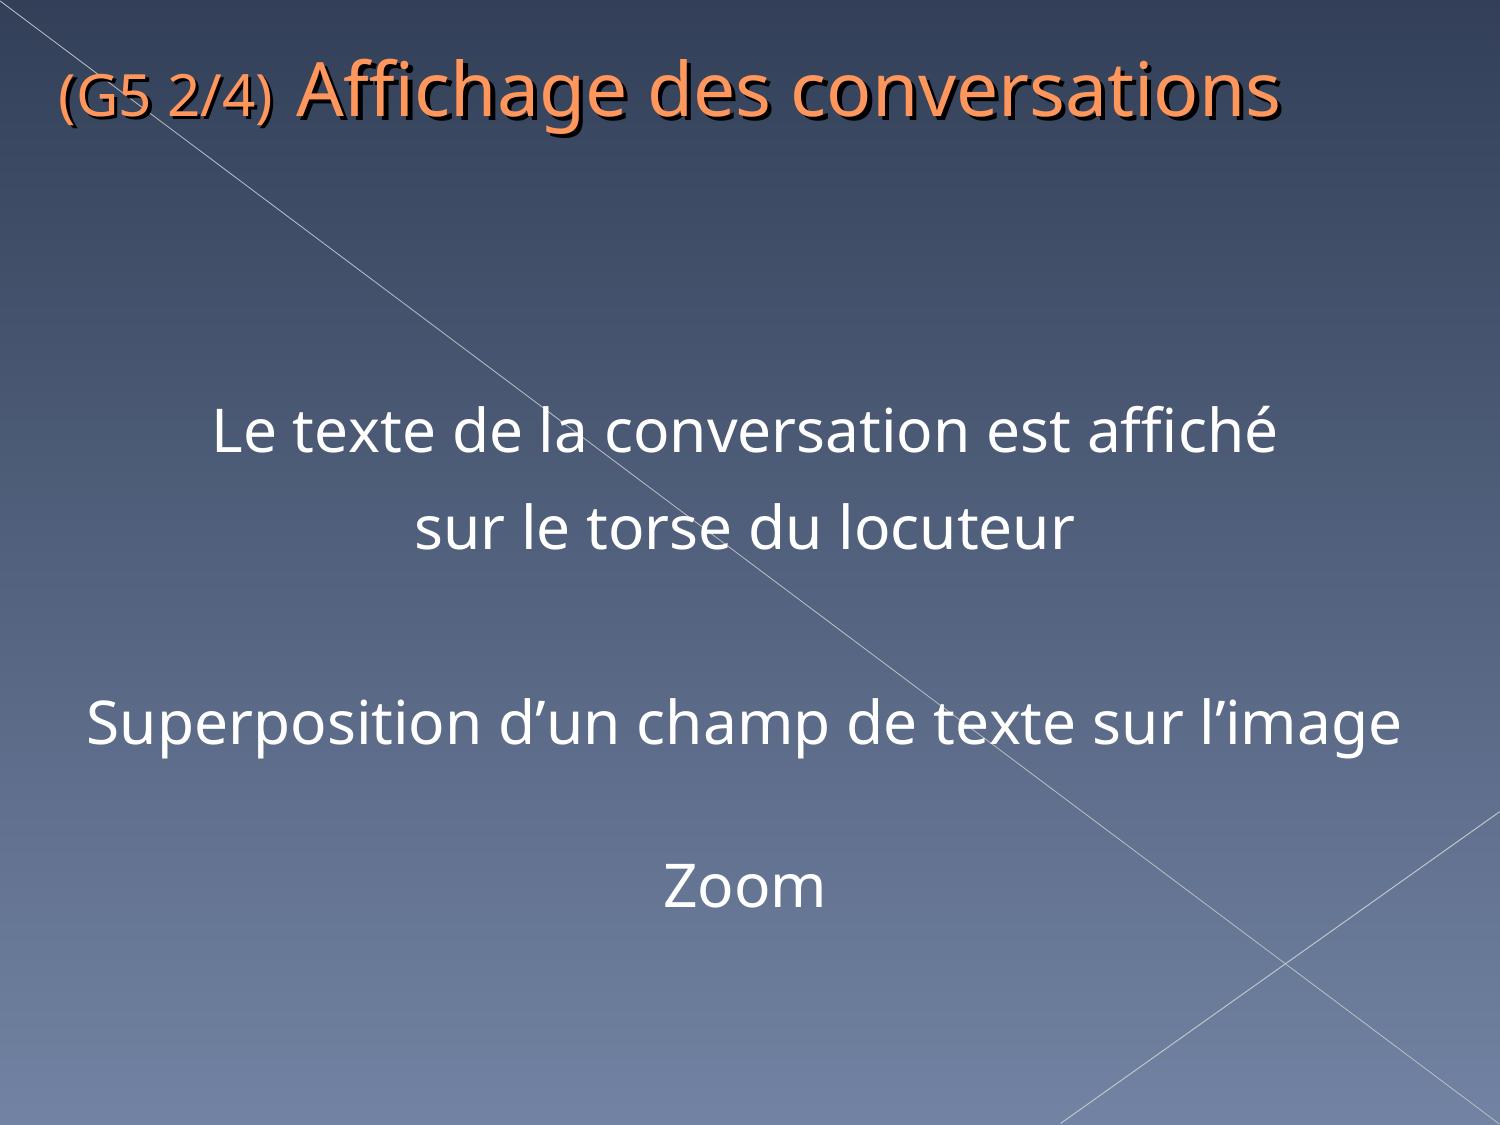

# (G5 2/4) Affichage des conversations
Le texte de la conversation est affiché
sur le torse du locuteur
Superposition d’un champ de texte sur l’image
Zoom